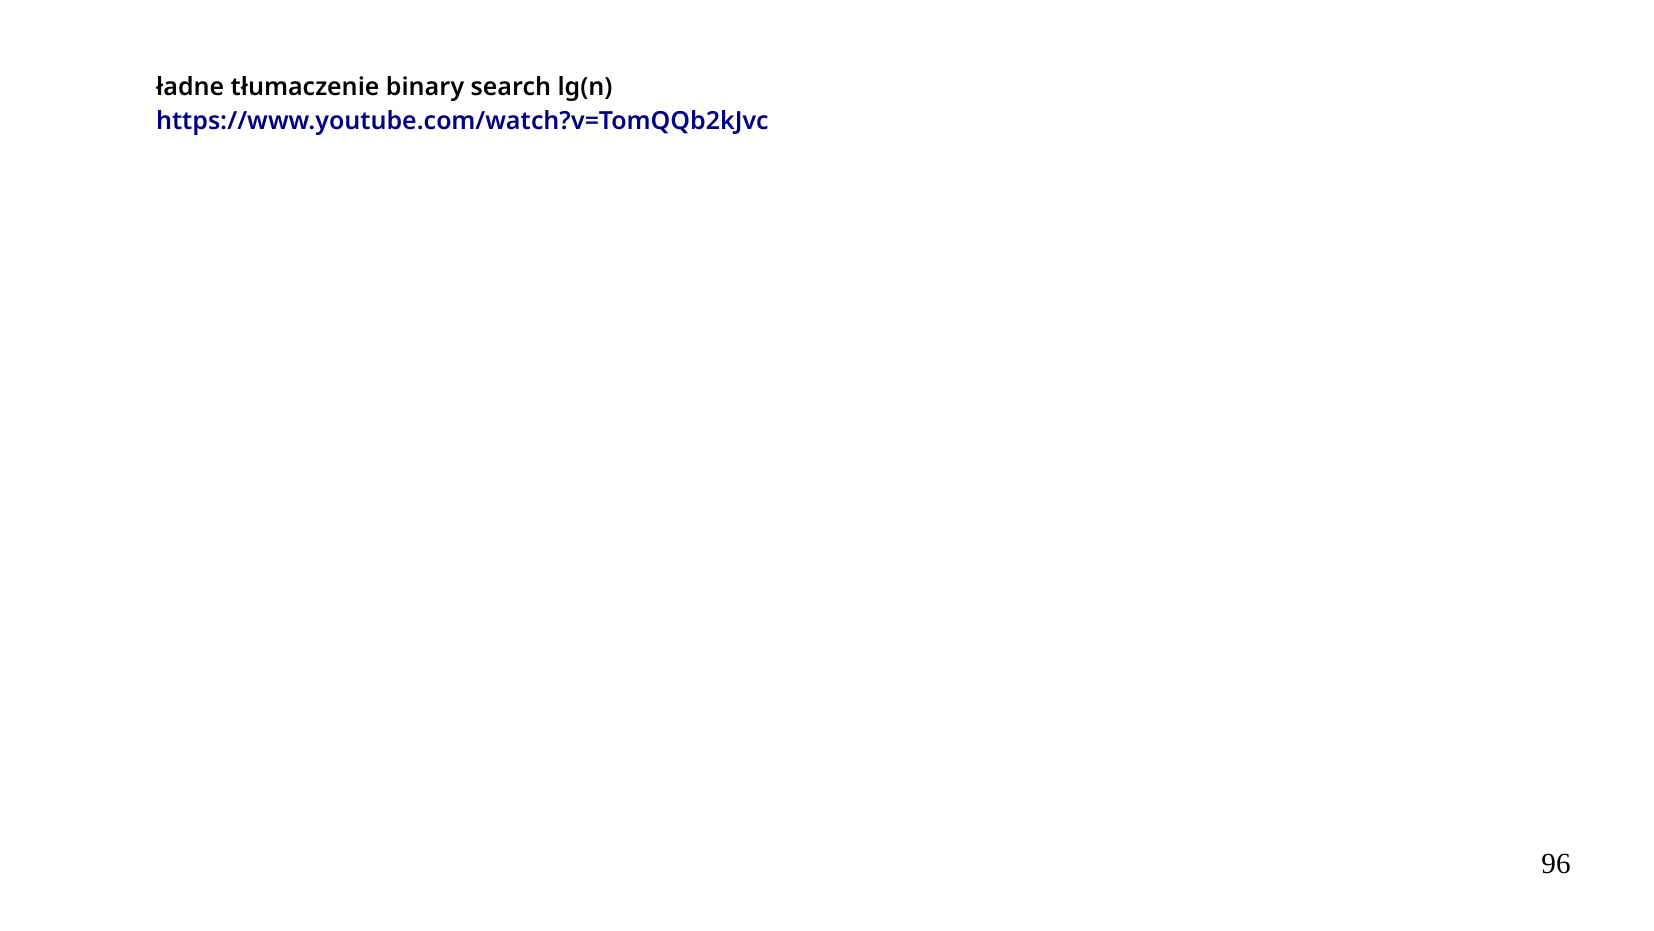

ładne tłumaczenie binary search lg(n) https://www.youtube.com/watch?v=TomQQb2kJvc
96